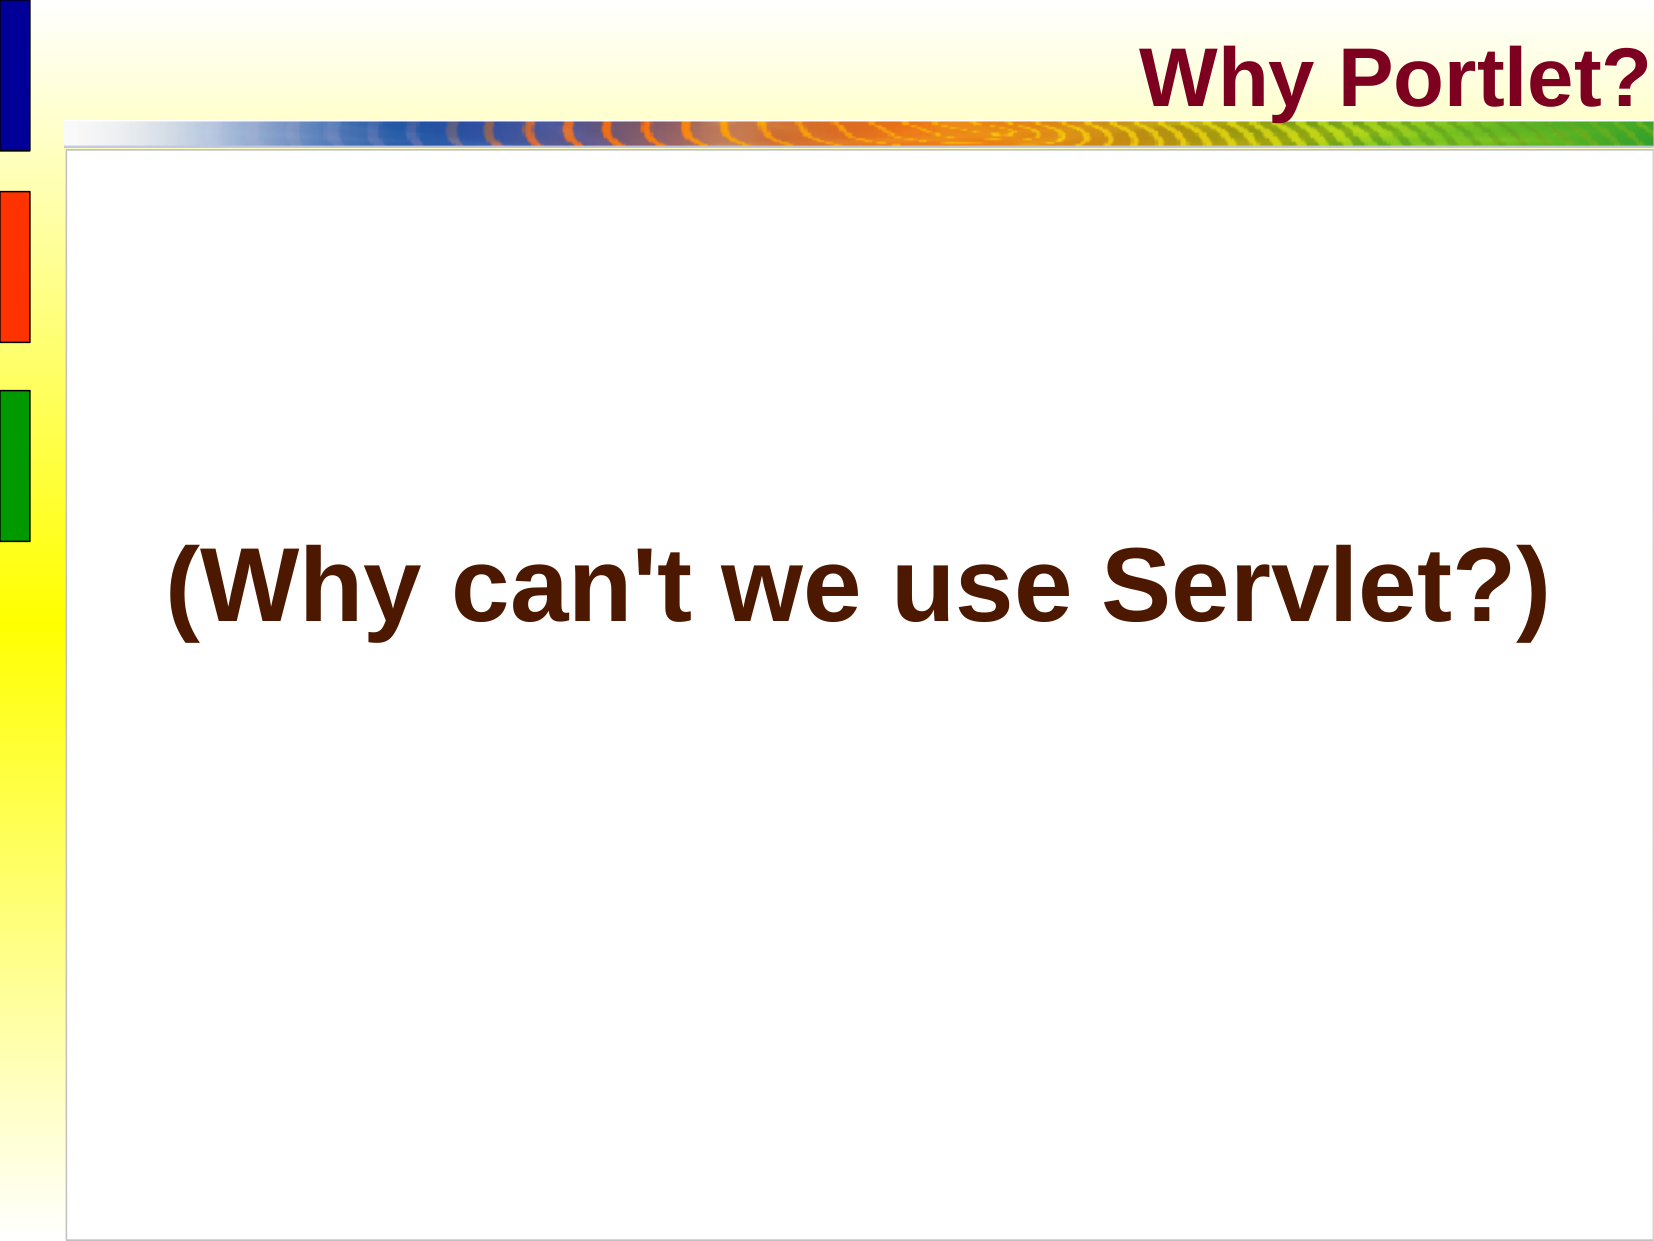

# Why Portlet?
(Why can't we use Servlet?)